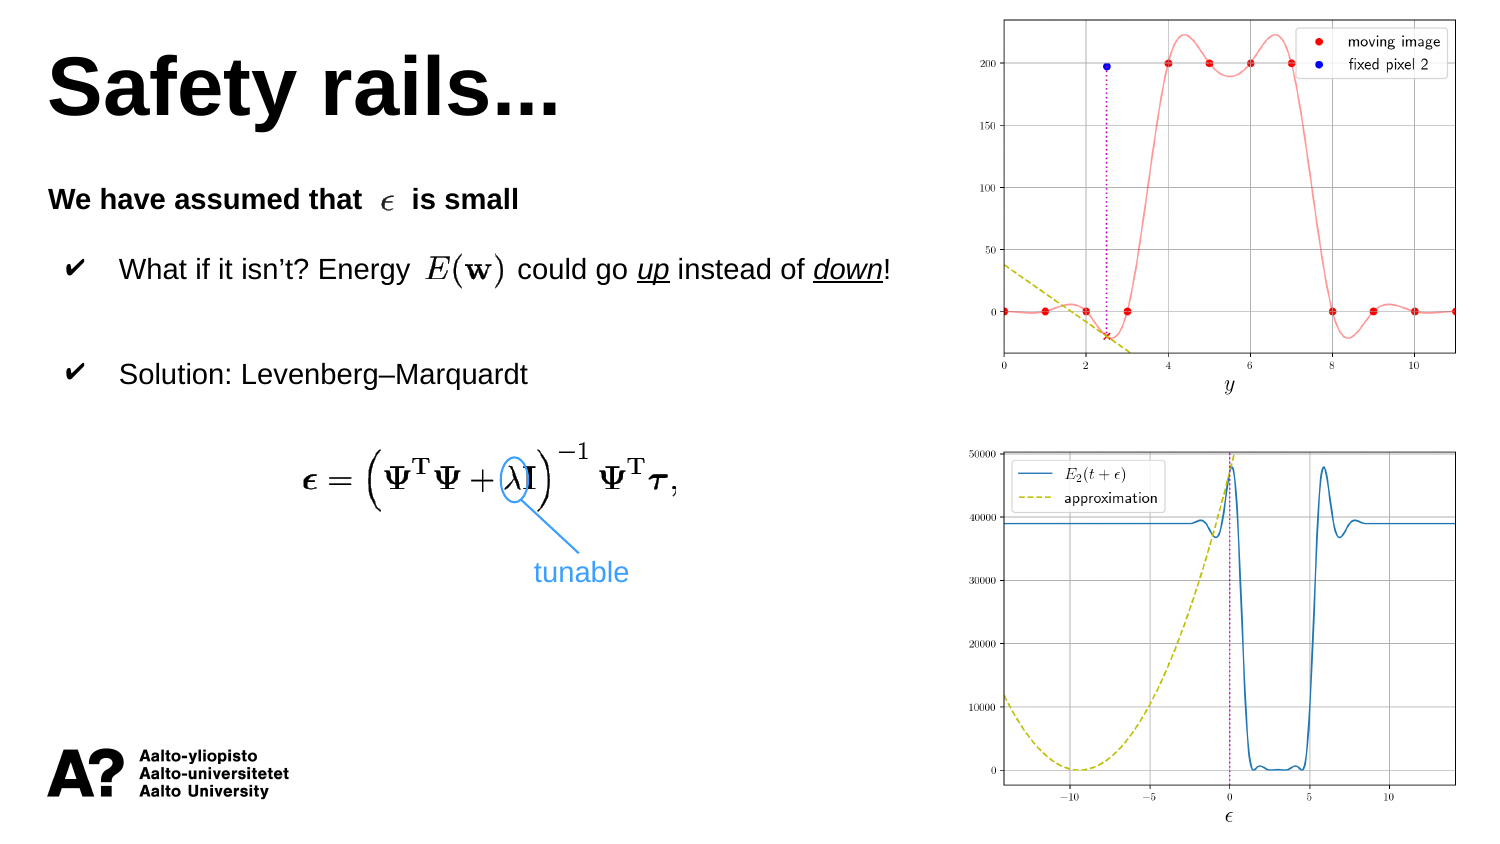

# Safety rails...
We have assumed that is small
What if it isn’t? Energy could go up instead of down!
Solution: Levenberg–Marquardt
tunable